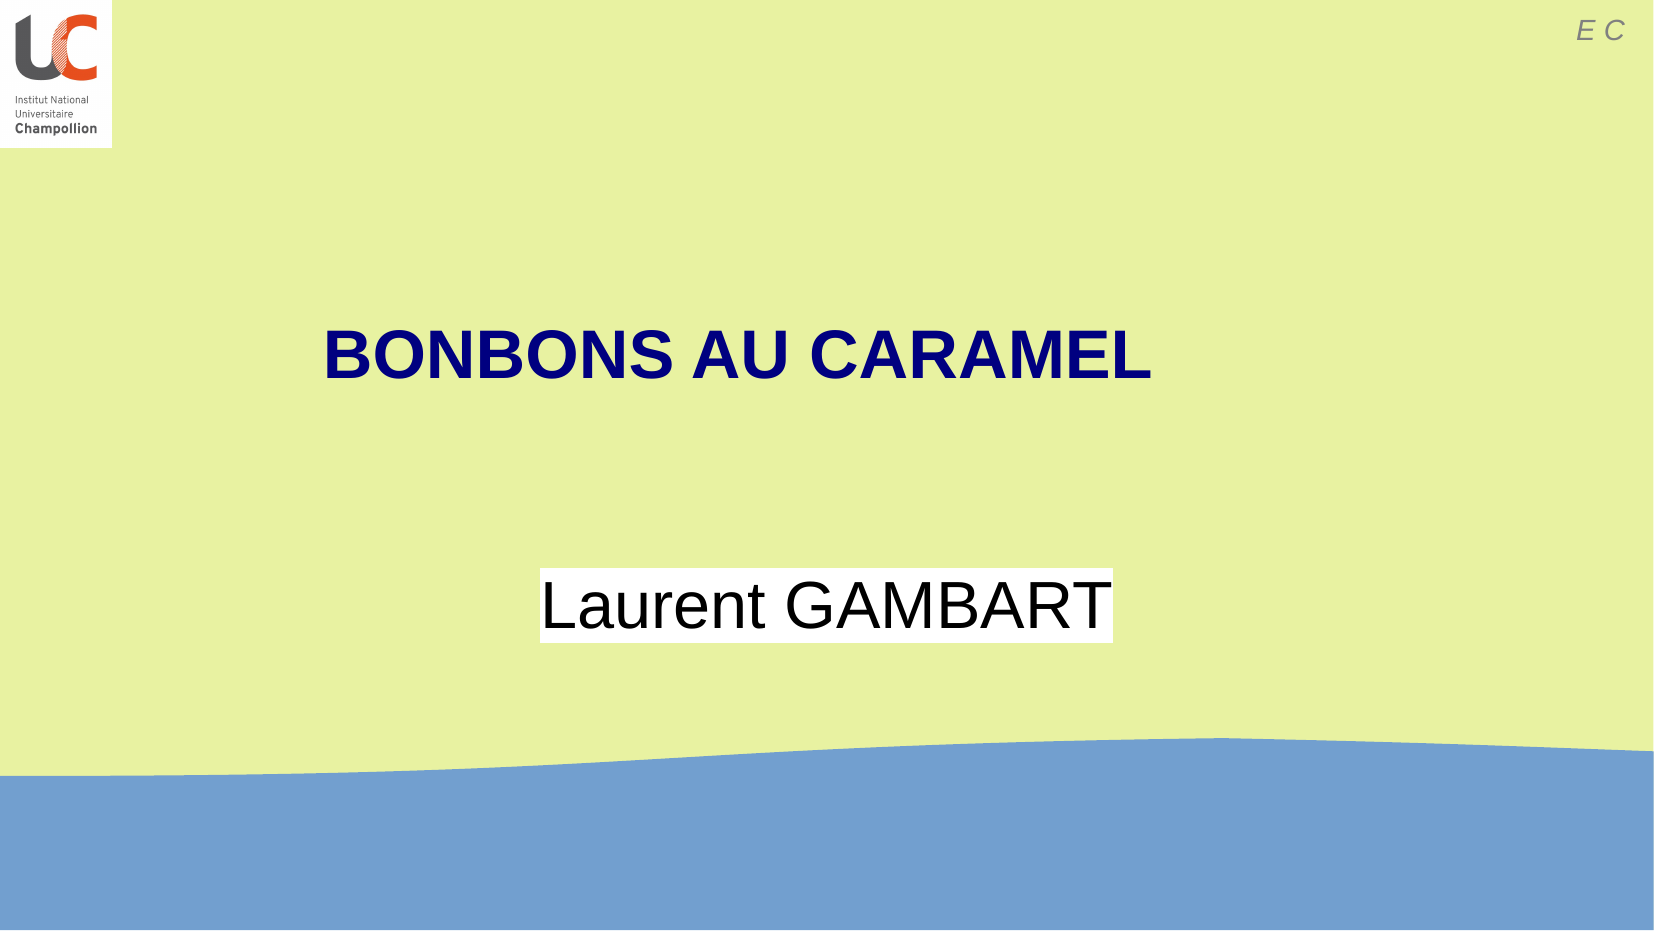

E C
# BONBONS AU CARAMEL
Laurent GAMBART